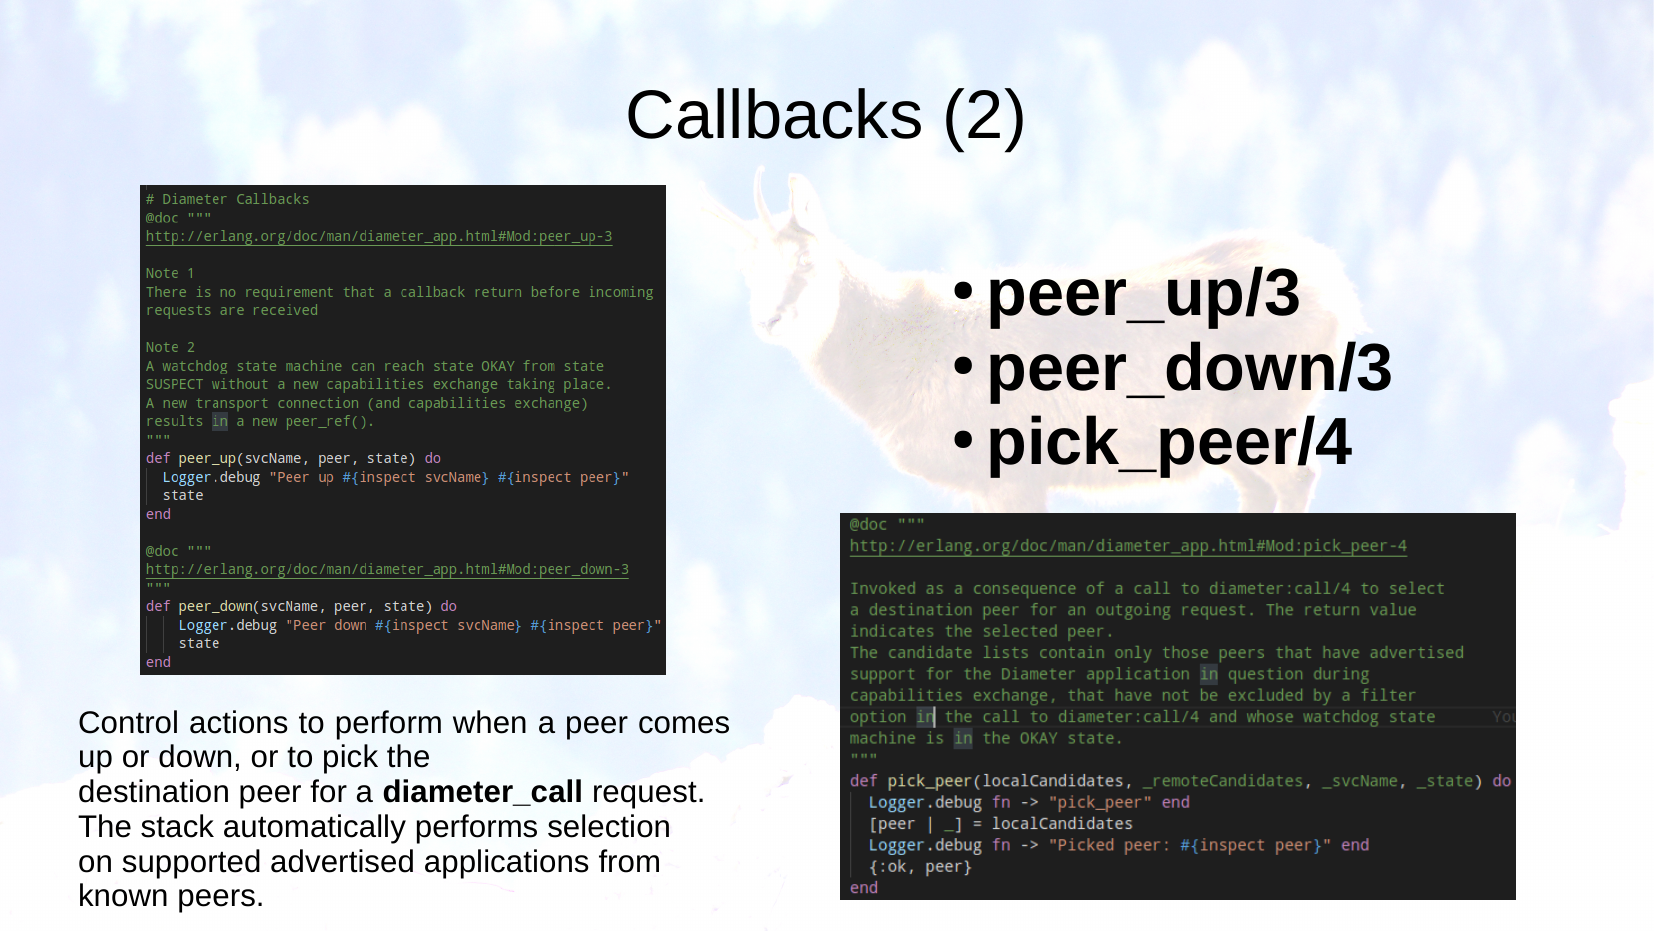

# Callbacks (2)
peer_up/3
peer_down/3
pick_peer/4
Control actions to perform when a peer comes up or down, or to pick the
destination peer for a diameter_call request.
The stack automatically performs selection
on supported advertised applications from
known peers.